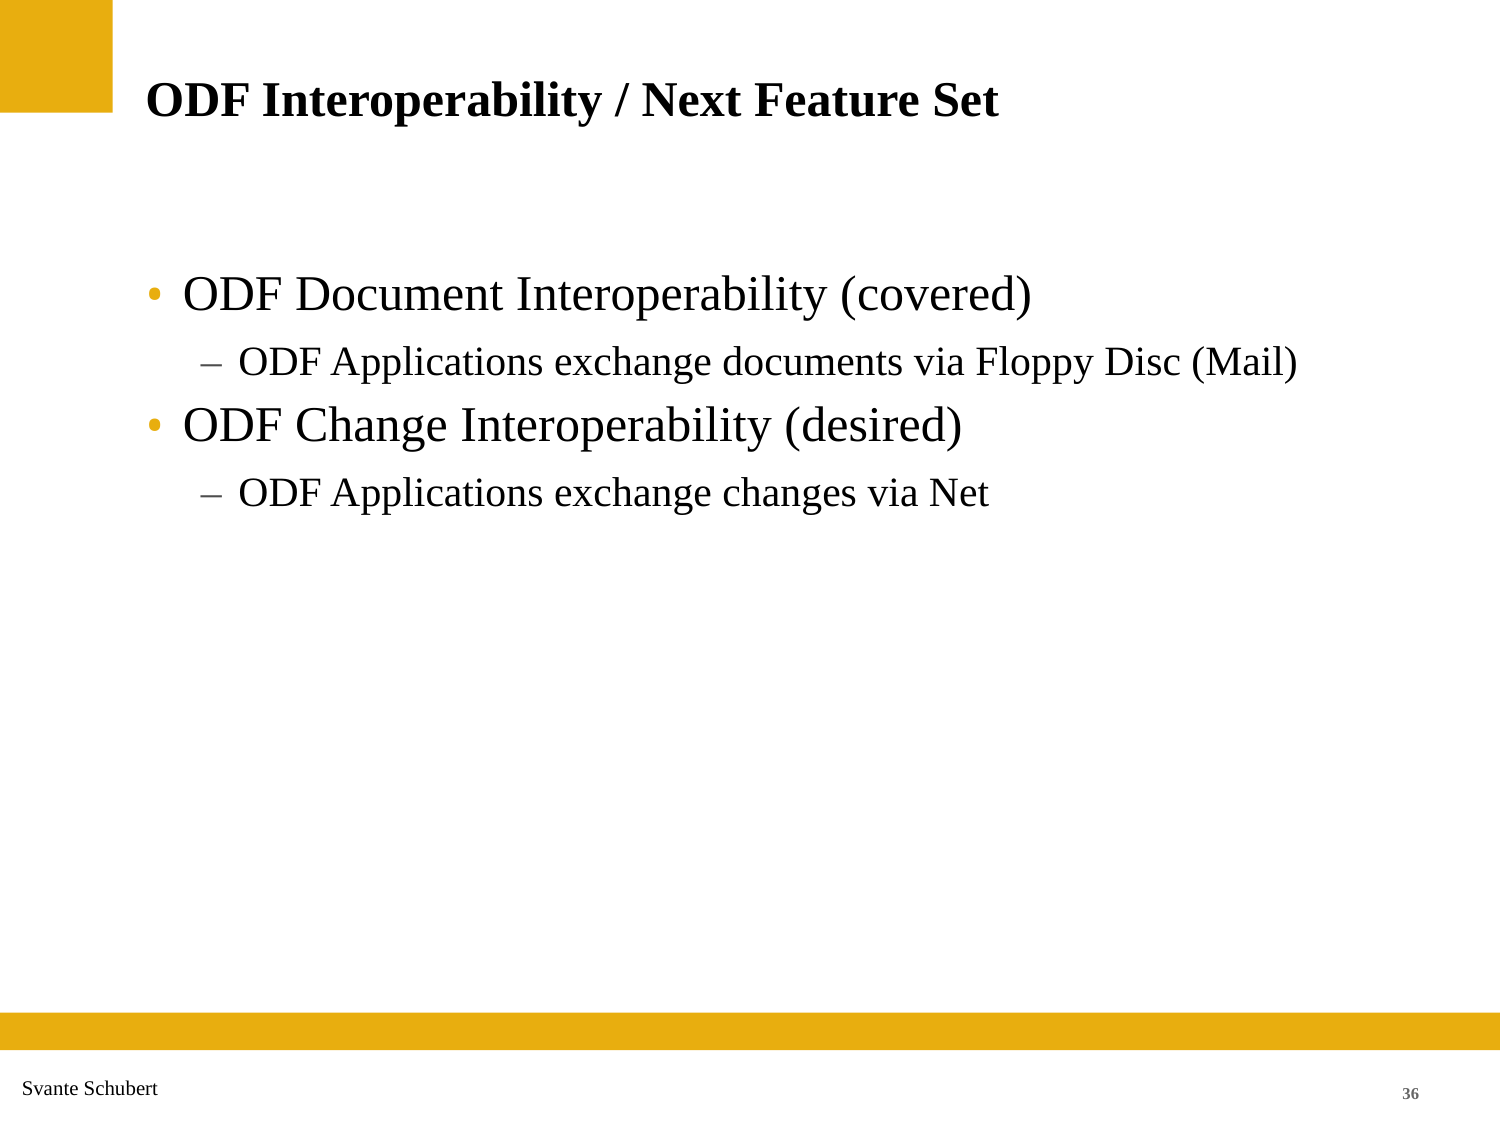

# ODF Interoperability / Next Feature Set
ODF Document Interoperability (covered)
ODF Applications exchange documents via Floppy Disc (Mail)
ODF Change Interoperability (desired)
ODF Applications exchange changes via Net
Svante Schubert